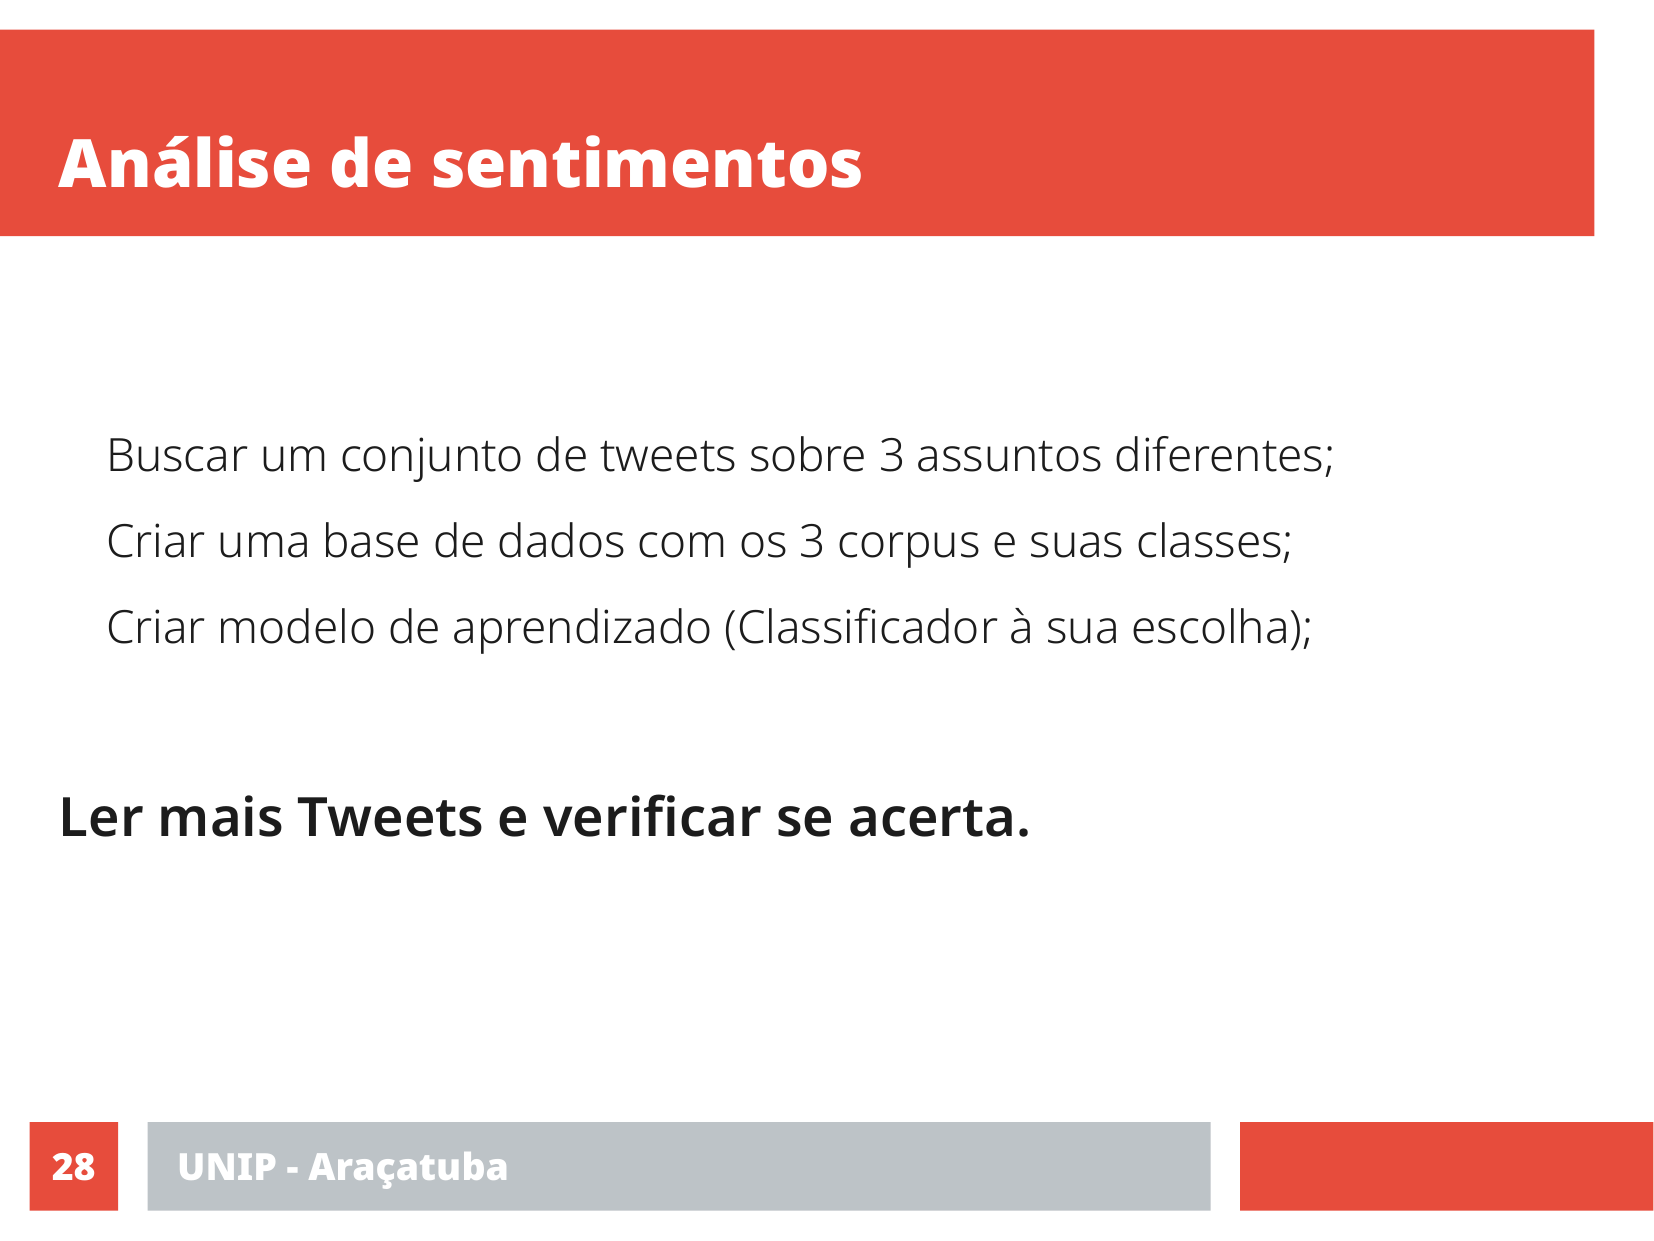

# Análise de sentimentos
Buscar um conjunto de tweets sobre 3 assuntos diferentes;
Criar uma base de dados com os 3 corpus e suas classes;
Criar modelo de aprendizado (Classificador à sua escolha);
Ler mais Tweets e verificar se acerta.
28
UNIP - Araçatuba